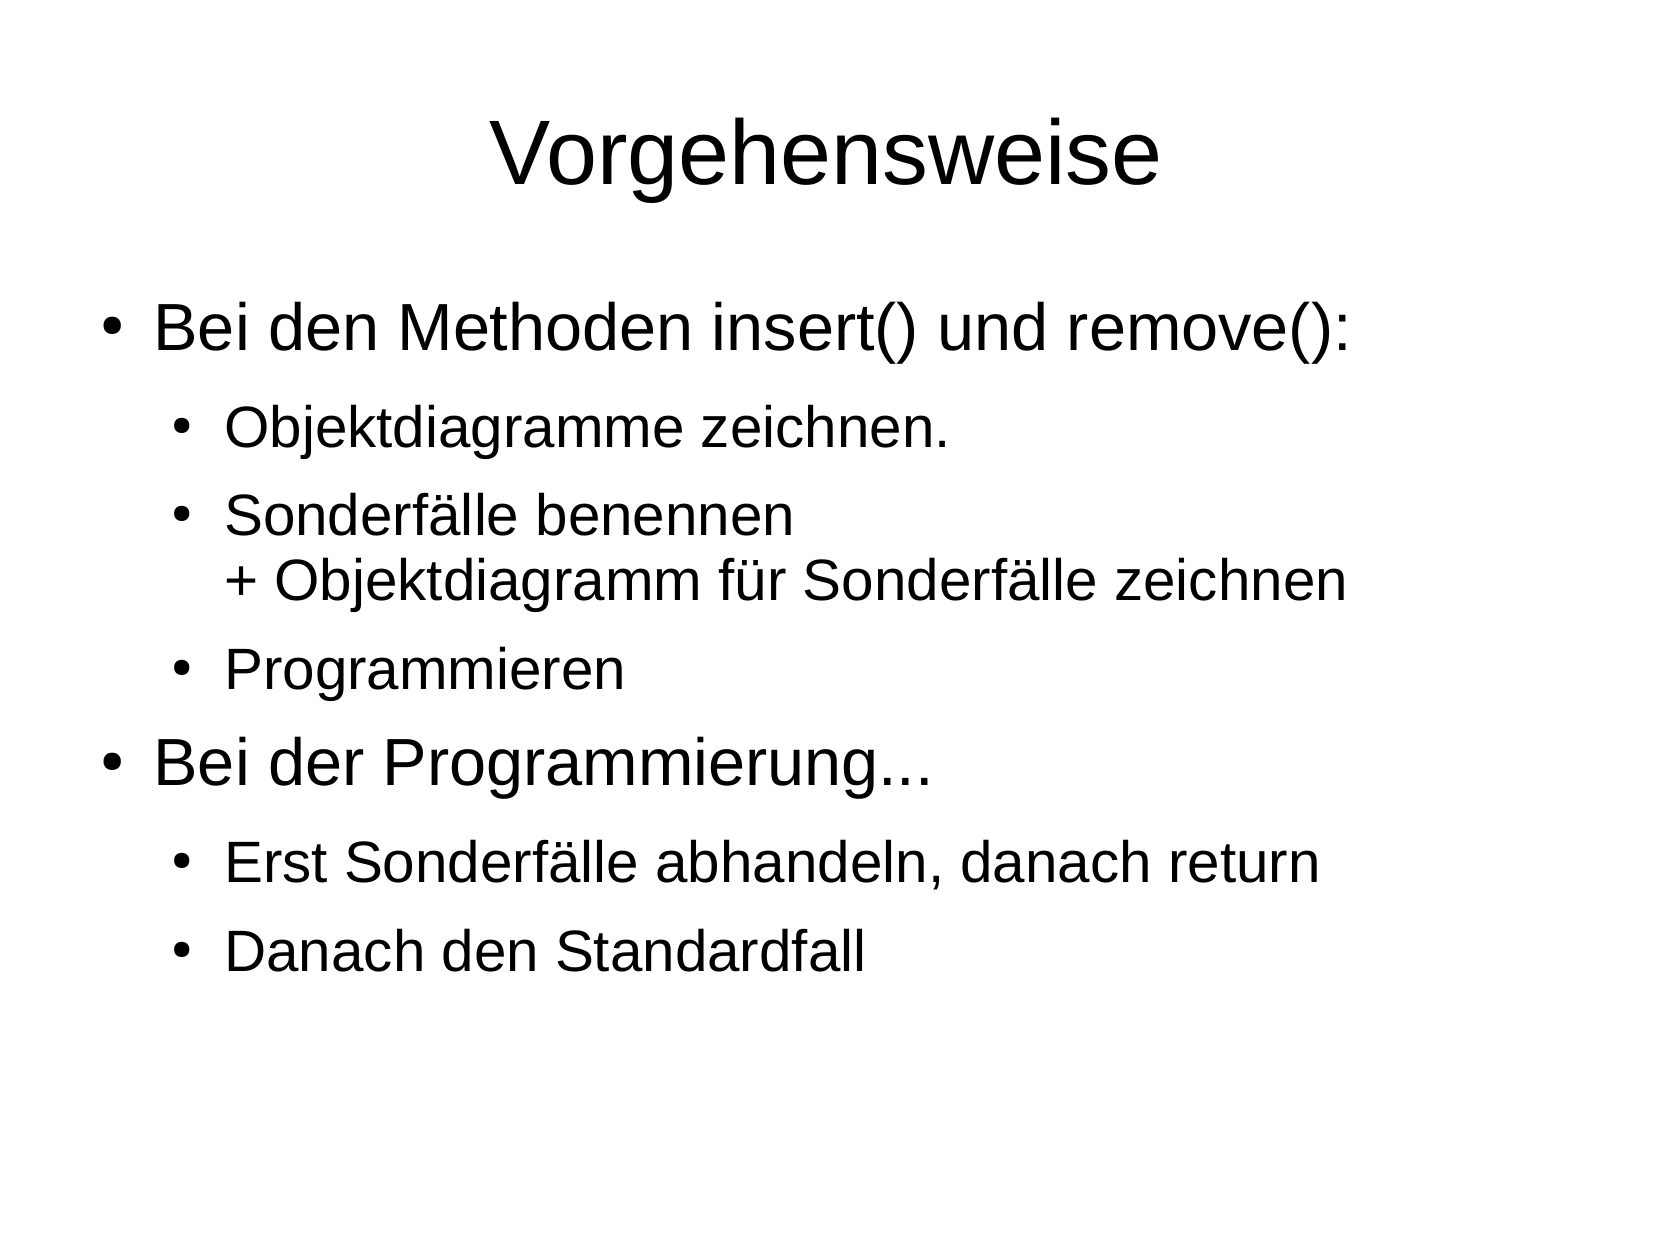

# Vorgehensweise
Bei den Methoden insert() und remove():
Objektdiagramme zeichnen.
Sonderfälle benennen
+ Objektdiagramm für Sonderfälle zeichnen
Programmieren
Bei der Programmierung...
Erst Sonderfälle abhandeln, danach return
Danach den Standardfall